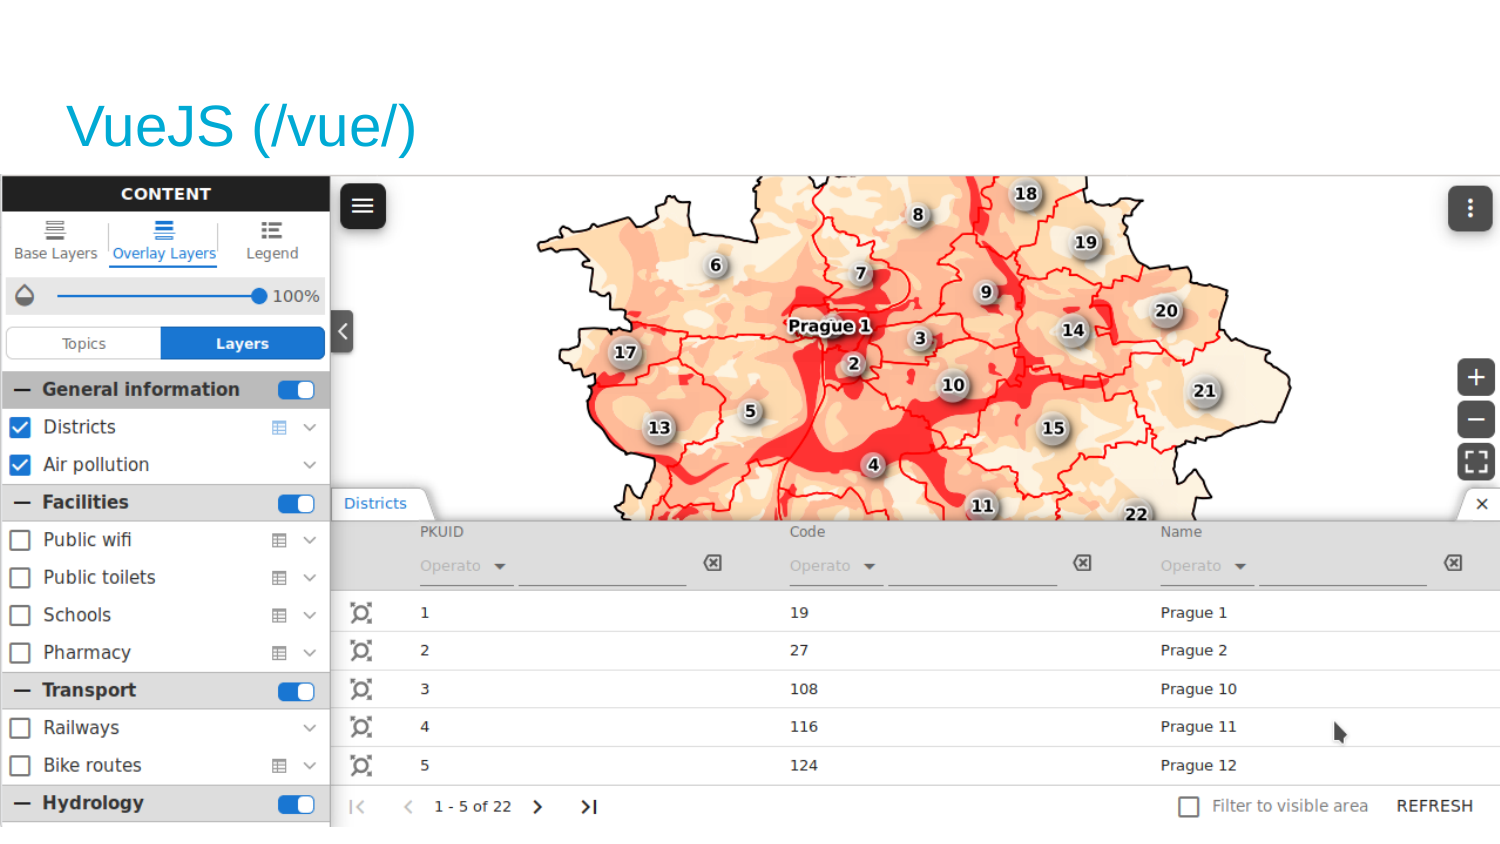

# VueJS (/vue/)
QGIS2 → QGIS3
Angular → Vue JS (90%)